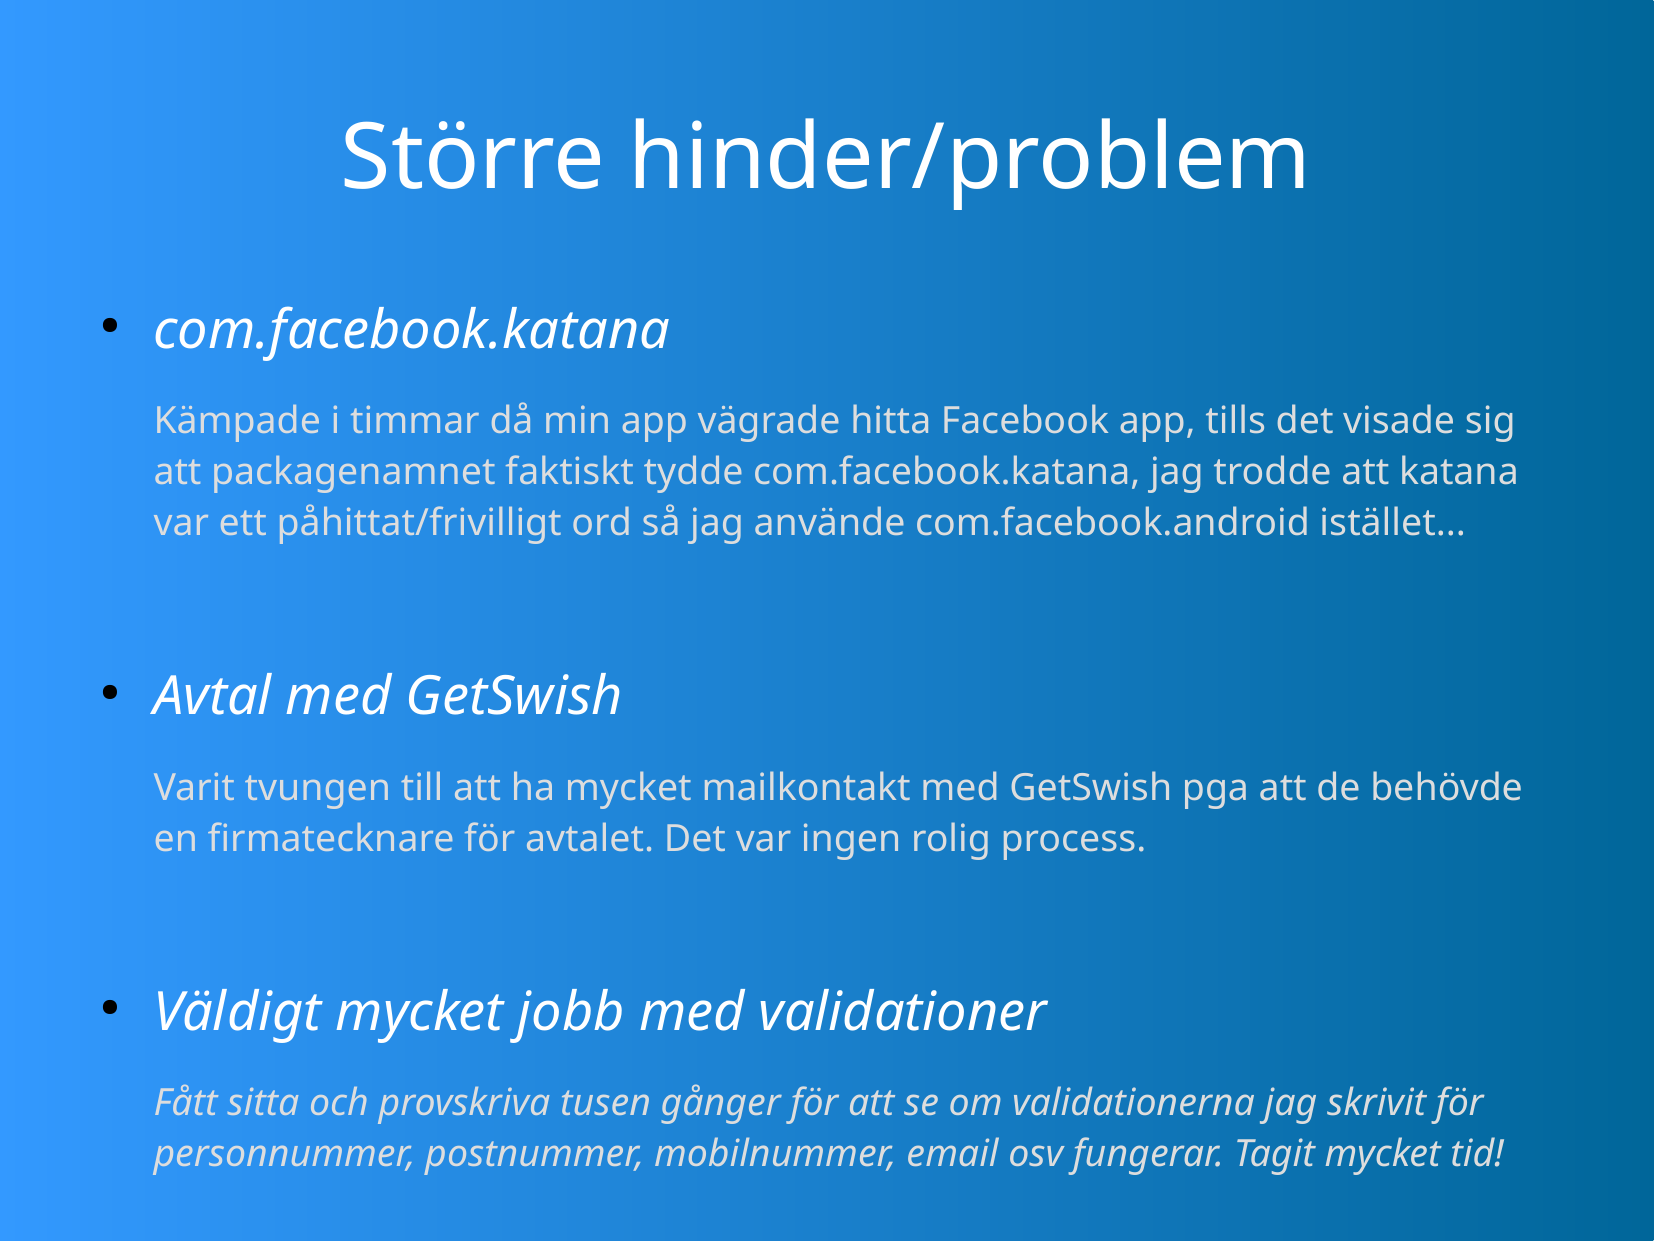

# Större hinder/problem
com.facebook.katana
Kämpade i timmar då min app vägrade hitta Facebook app, tills det visade sig att packagenamnet faktiskt tydde com.facebook.katana, jag trodde att katana var ett påhittat/frivilligt ord så jag använde com.facebook.android istället...
Avtal med GetSwish
Varit tvungen till att ha mycket mailkontakt med GetSwish pga att de behövde en firmatecknare för avtalet. Det var ingen rolig process.
Väldigt mycket jobb med validationer
Fått sitta och provskriva tusen gånger för att se om validationerna jag skrivit för personnummer, postnummer, mobilnummer, email osv fungerar. Tagit mycket tid!